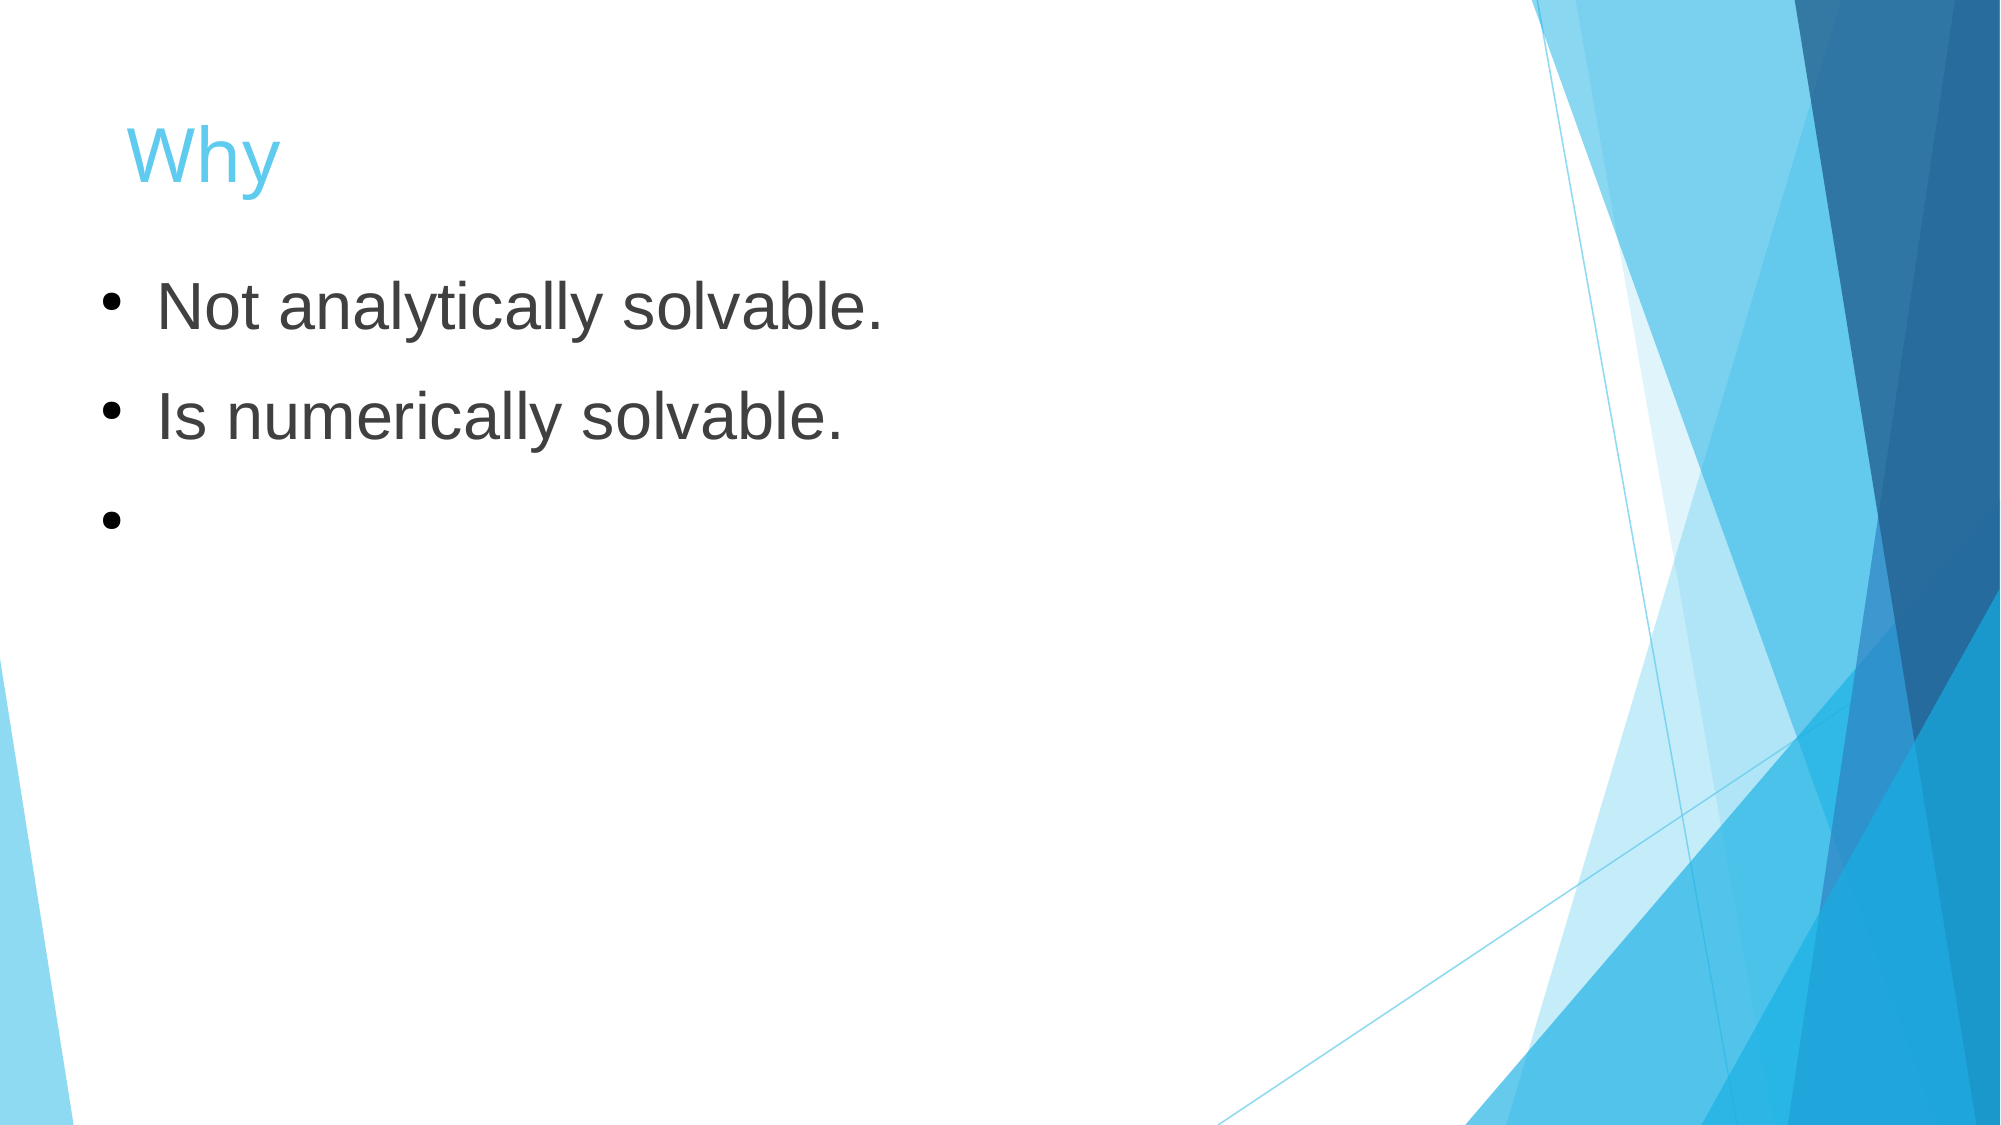

# Why
Not analytically solvable.
Is numerically solvable.